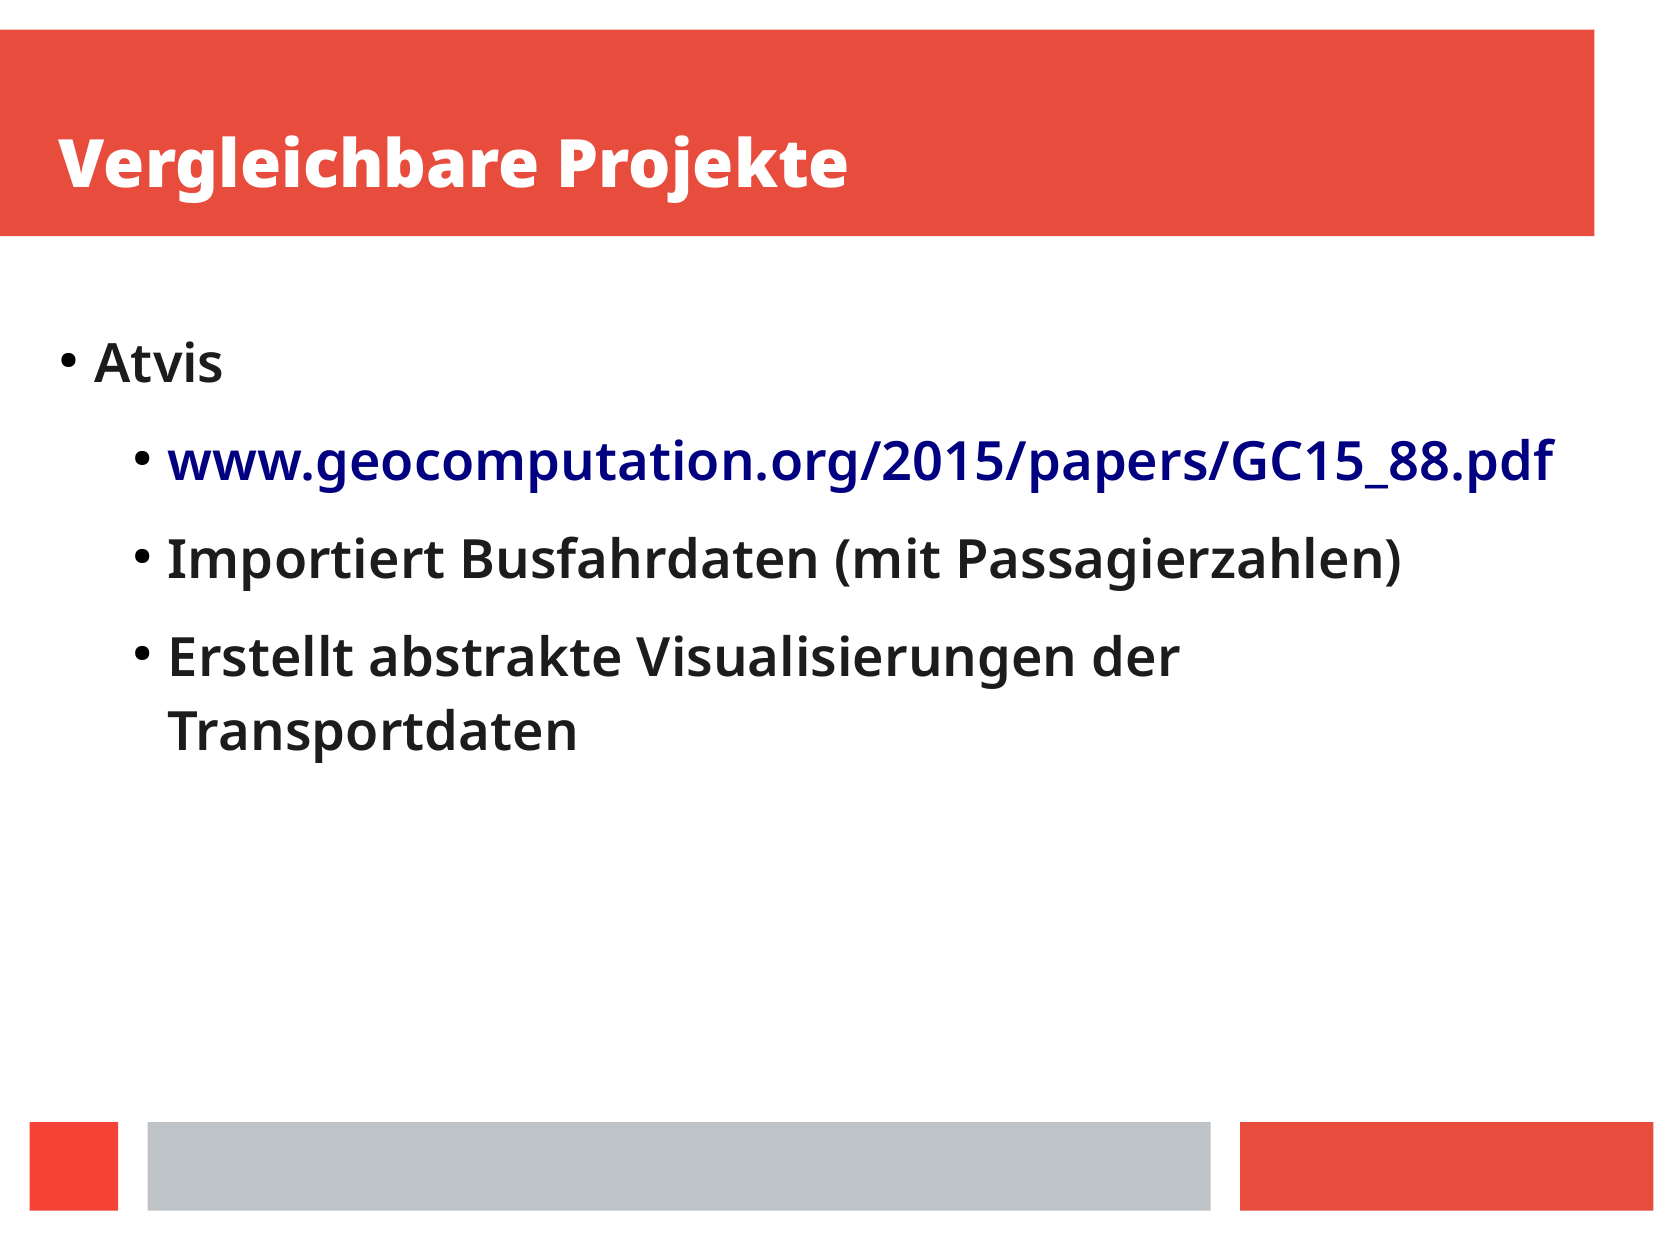

# Vergleichbare Projekte
Atvis
www.geocomputation.org/2015/papers/GC15_88.pdf
Importiert Busfahrdaten (mit Passagierzahlen)
Erstellt abstrakte Visualisierungen der Transportdaten